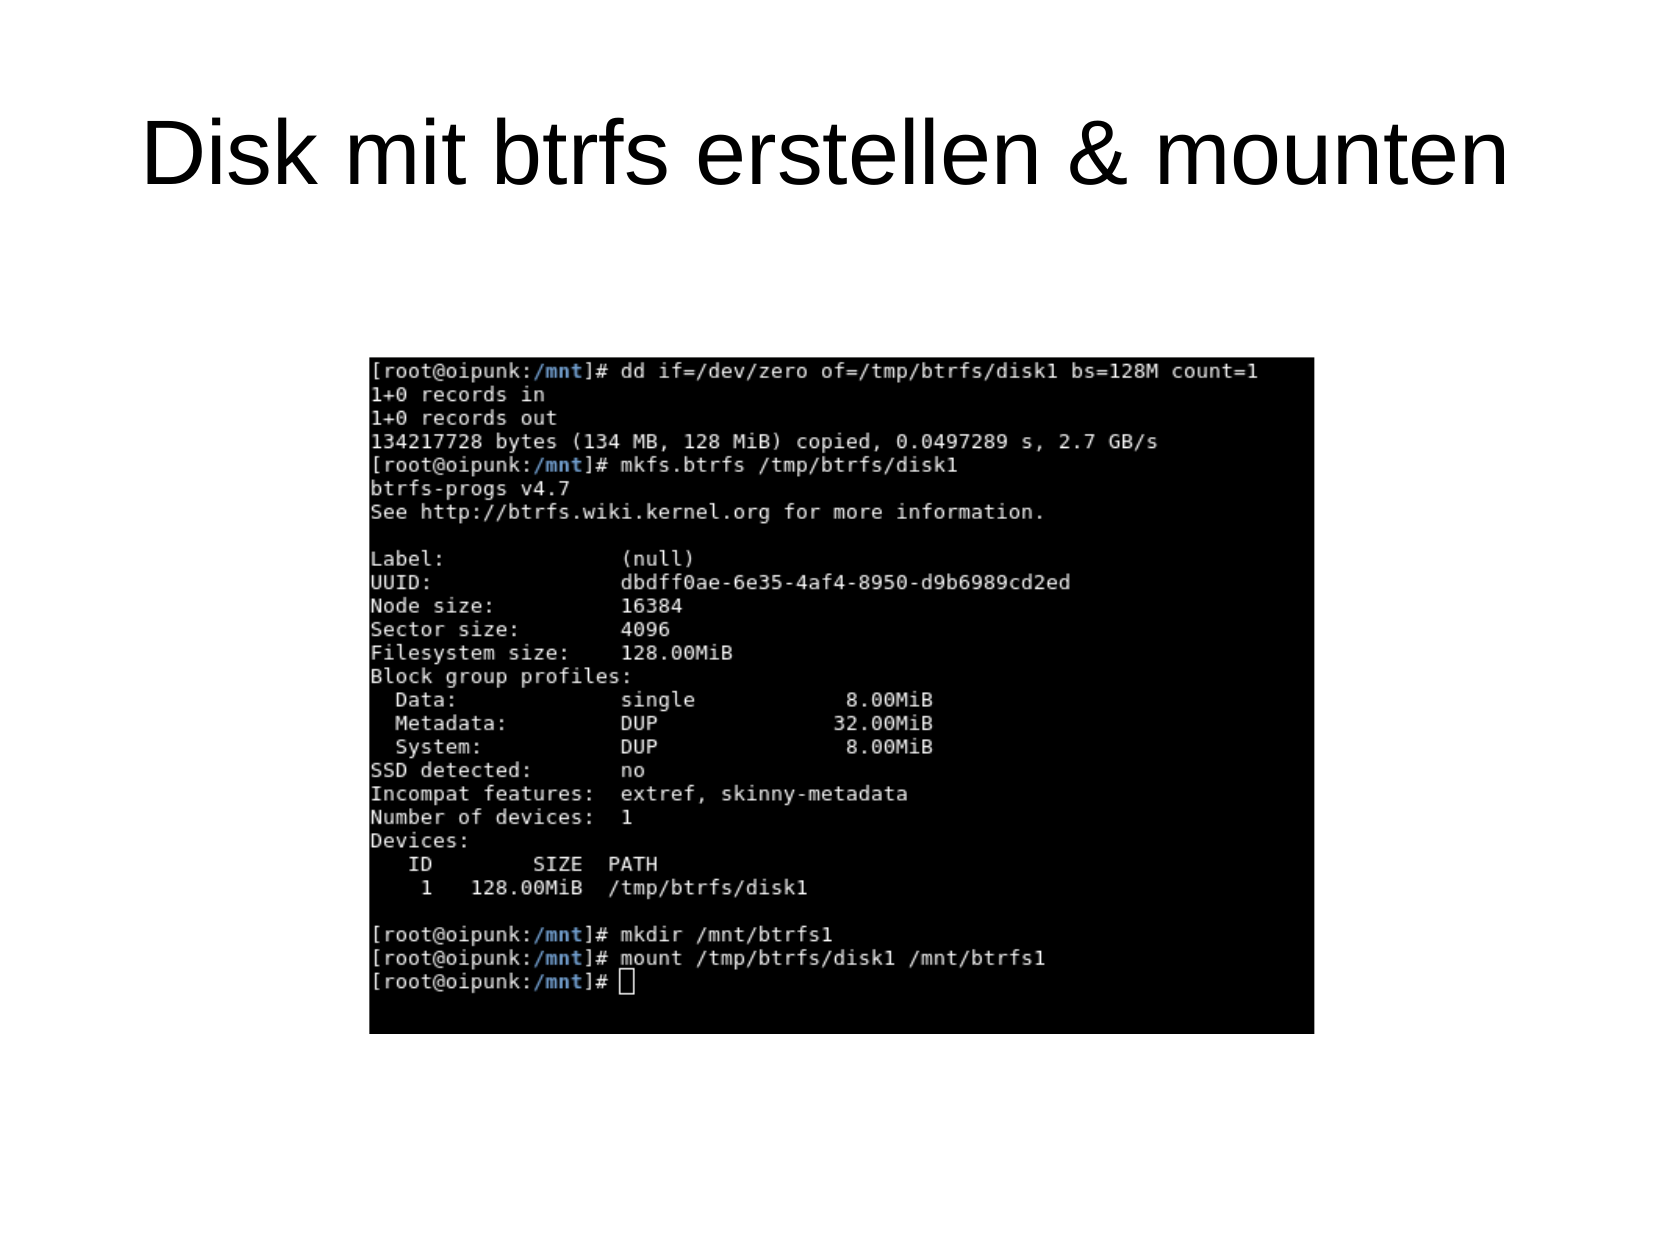

# Disk mit btrfs erstellen & mounten